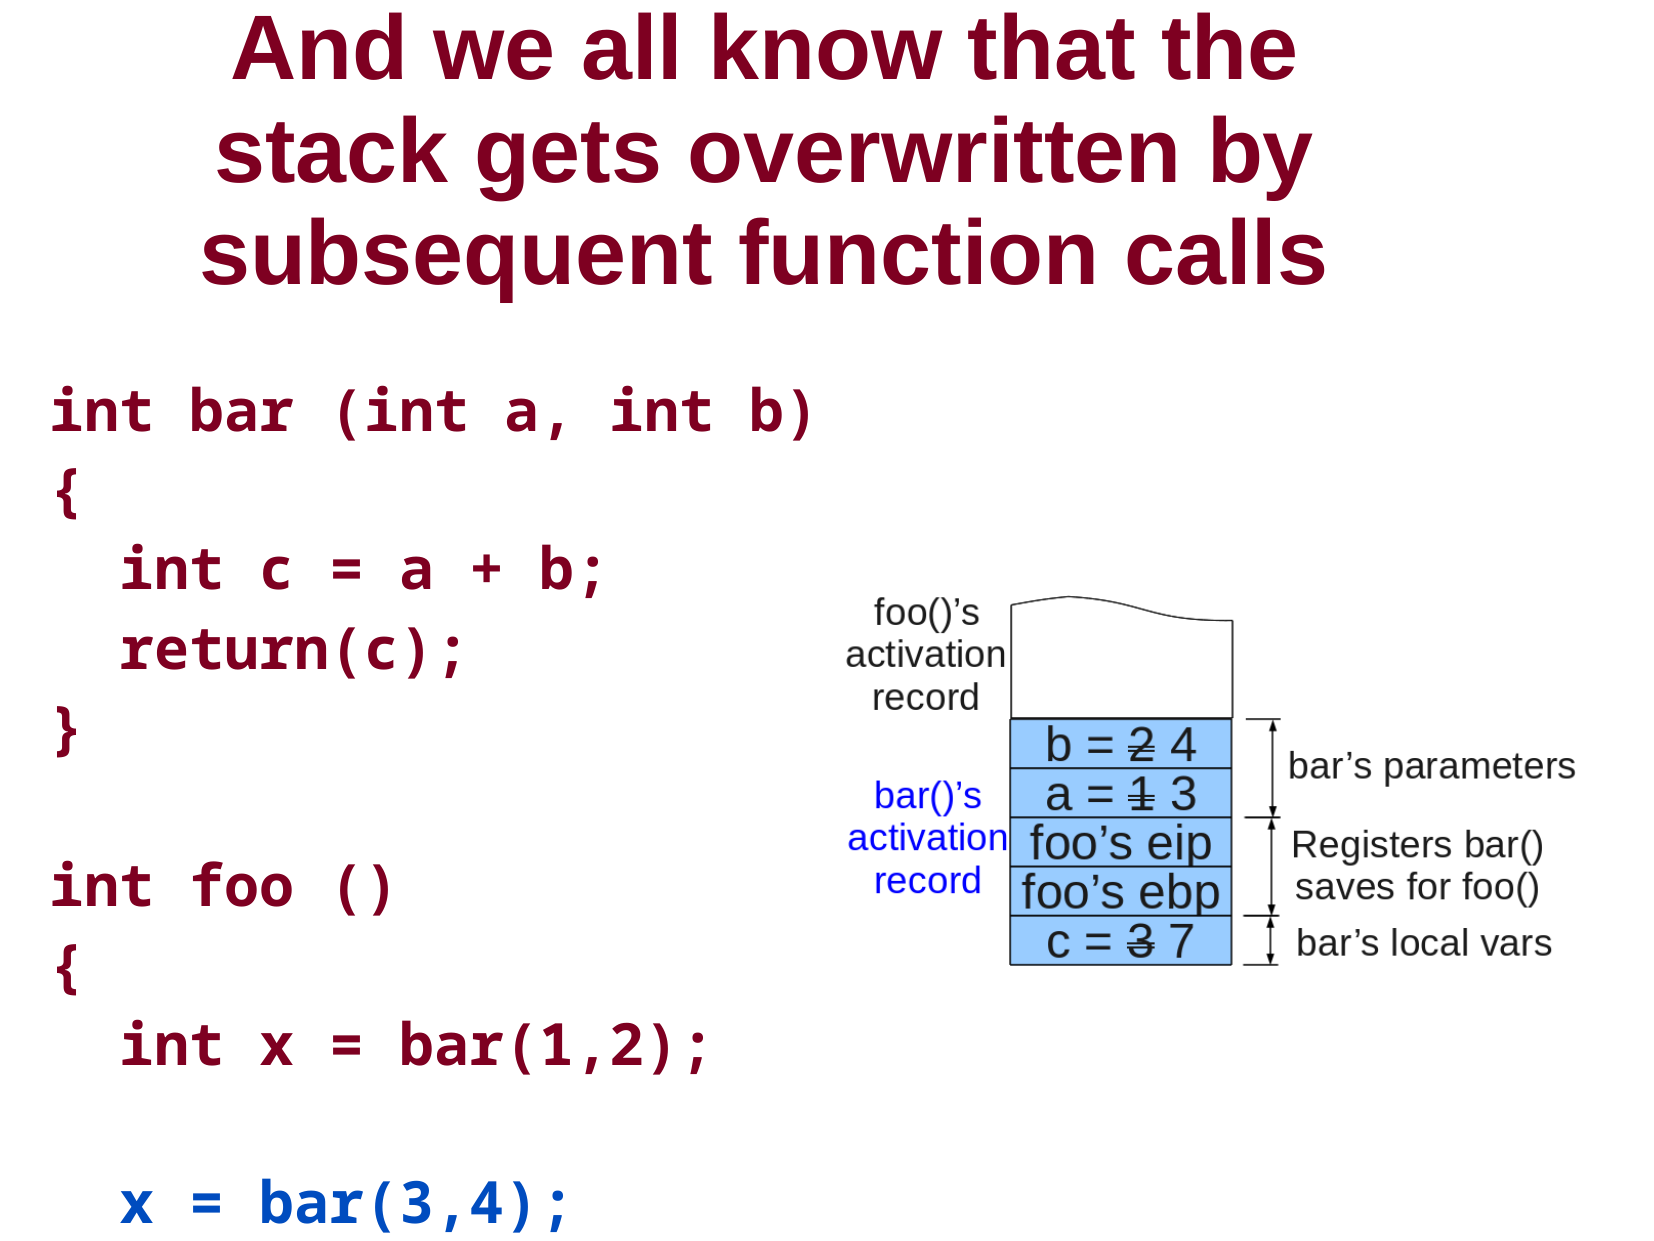

# And we all know that the stack gets overwritten by subsequent function calls
int bar (int a, int b)
{
 int c = a + b;
 return(c);
}
int foo ()
{
 int x = bar(1,2);
 x = bar(3,4);
 . . .